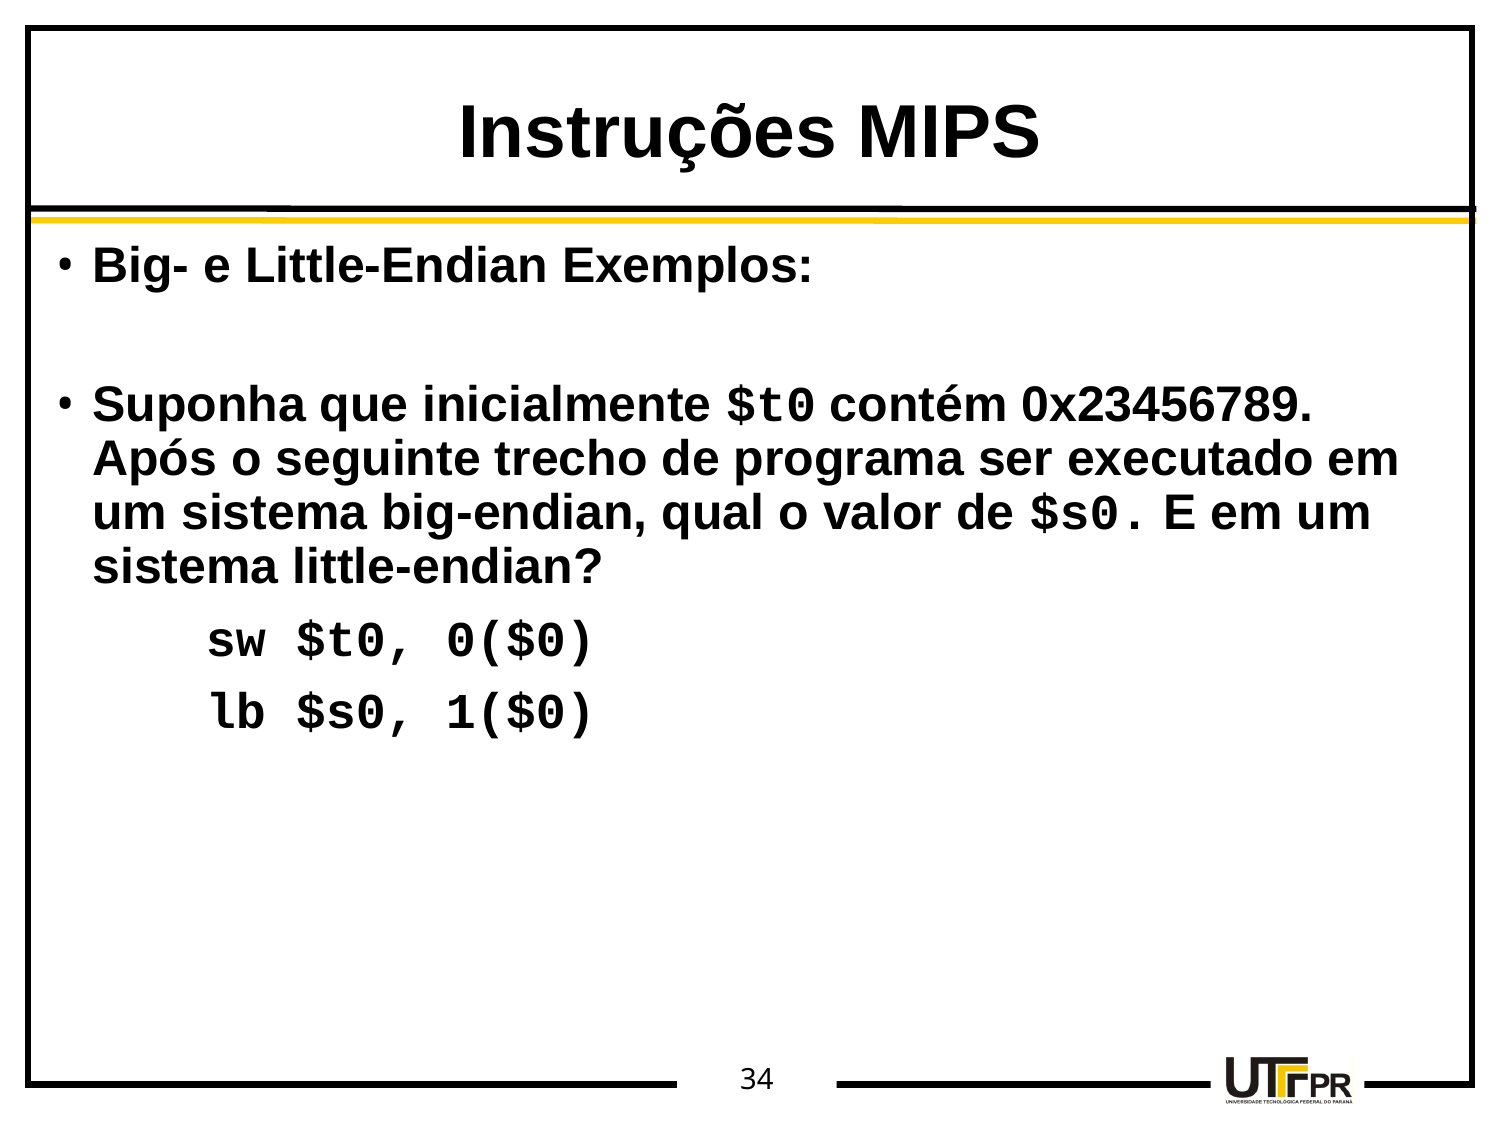

Instruções MIPS
# Big- e Little-Endian Exemplos:
Suponha que inicialmente $t0 contém 0x23456789. Após o seguinte trecho de programa ser executado em um sistema big-endian, qual o valor de $s0. E em um sistema little-endian?
		sw $t0, 0($0)
		lb $s0, 1($0)